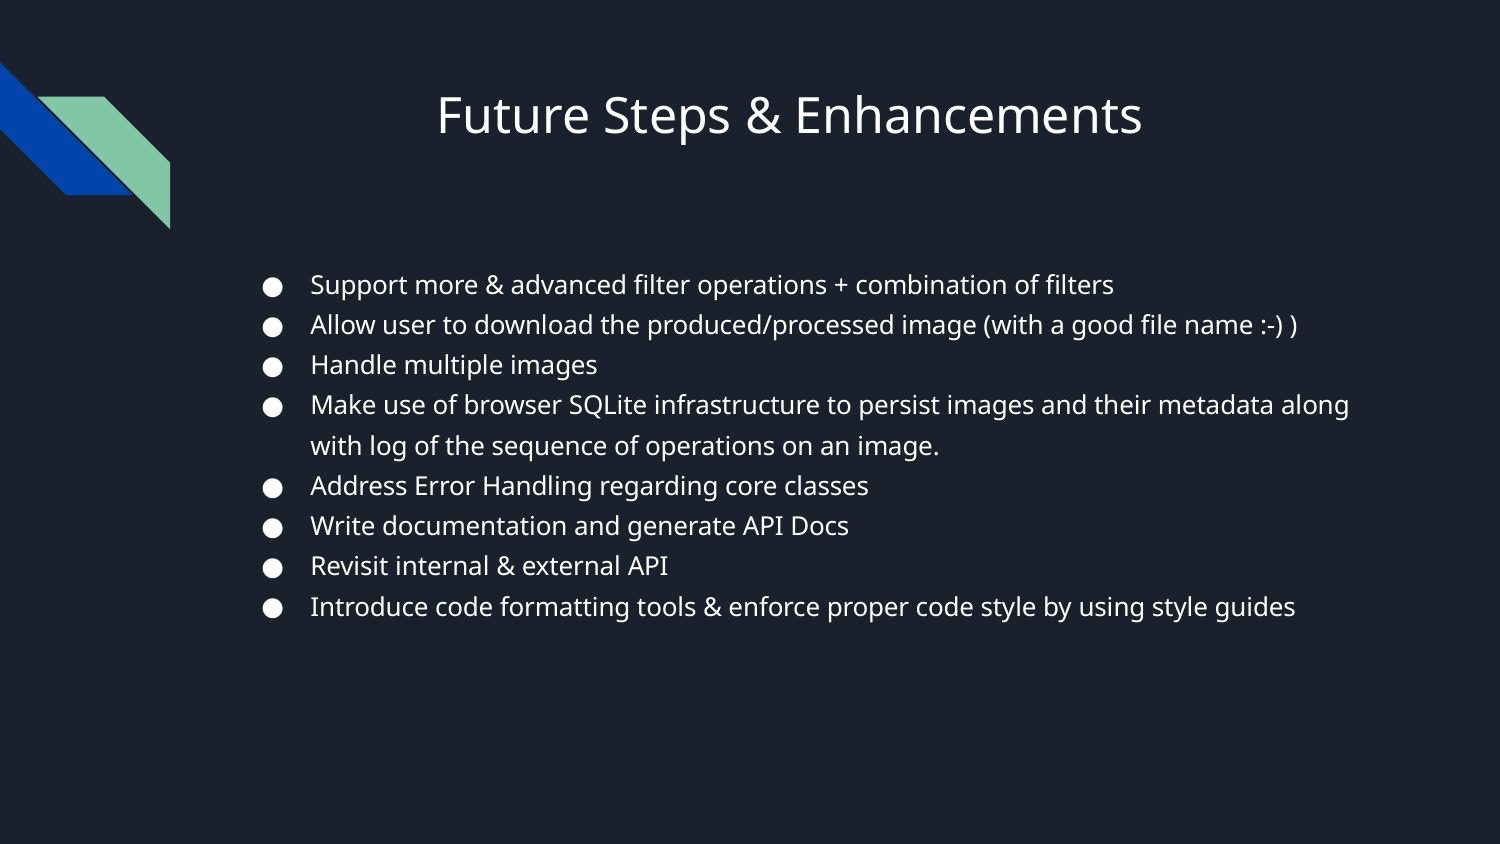

# Future Steps & Enhancements
Support more & advanced filter operations + combination of filters
Allow user to download the produced/processed image (with a good file name :-) )
Handle multiple images
Make use of browser SQLite infrastructure to persist images and their metadata along with log of the sequence of operations on an image.
Address Error Handling regarding core classes
Write documentation and generate API Docs
Revisit internal & external API
Introduce code formatting tools & enforce proper code style by using style guides